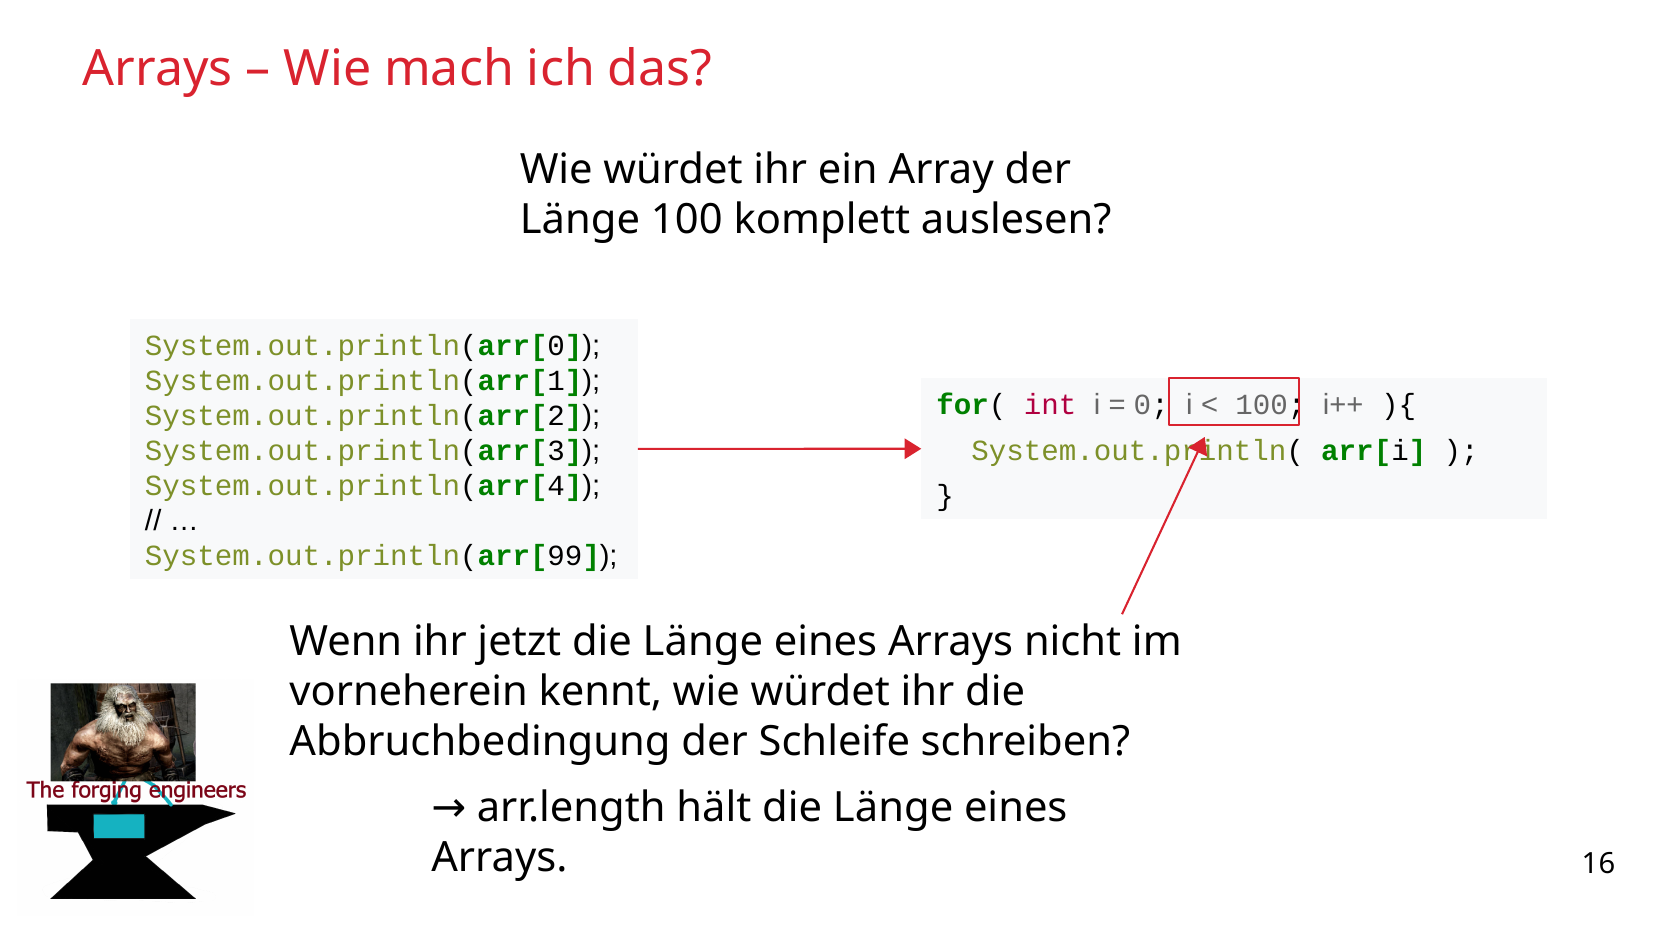

# Arrays – Wie mach ich das?
Wie würdet ihr ein Array der Länge 100 komplett auslesen?
System.out.println(arr[0]);
System.out.println(arr[1]);
System.out.println(arr[2]);
System.out.println(arr[3]);
System.out.println(arr[4]);
// …
System.out.println(arr[99]);
for( int i = 0; i < 100; i++ ){
 System.out.println( arr[i] );
}
Wenn ihr jetzt die Länge eines Arrays nicht im vorneherein kennt, wie würdet ihr die Abbruchbedingung der Schleife schreiben?
→ arr.length hält die Länge eines Arrays.